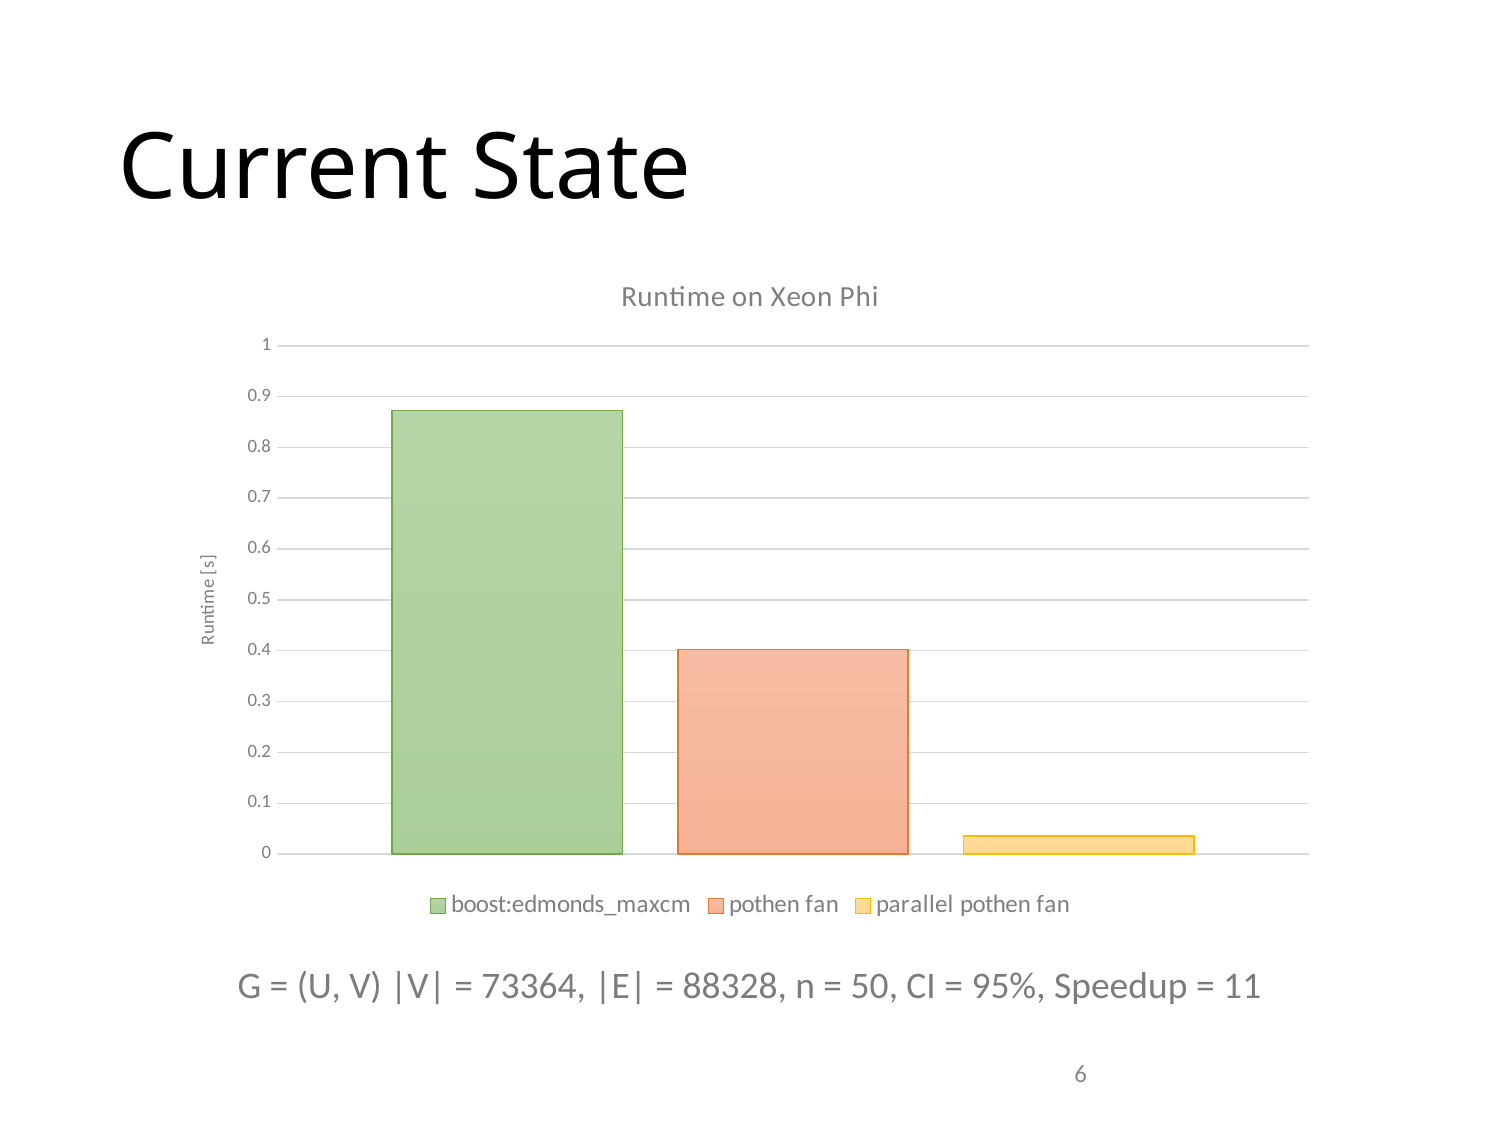

# Current State
### Chart: Runtime on Xeon Phi
| Category | boost:edmonds_maxcm | pothen fan | parallel pothen fan |
|---|---|---|---|
| 1 | 0.872856891304348 | 0.402564260869565 | 0.0360535326086957 |
G = (U, V) |V| = 73364, |E| = 88328, n = 50, CI = 95%, Speedup = 11